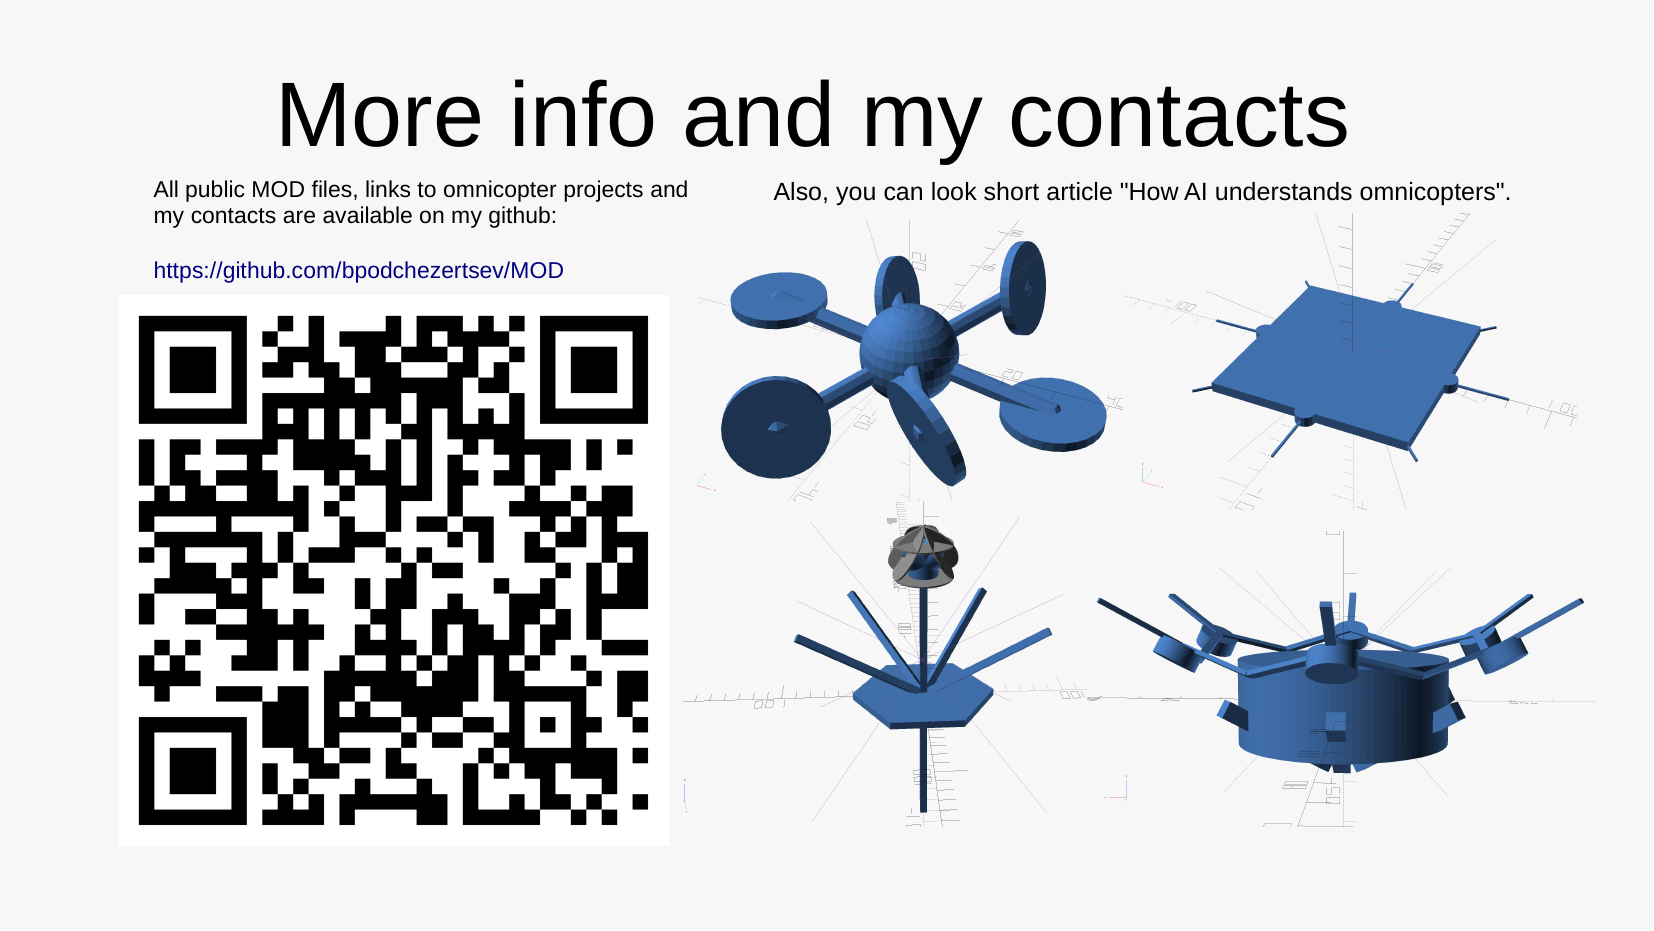

# More info and my contacts
All public MOD files, links to omnicopter projects and my contacts are available on my github:
https://github.com/bpodchezertsev/MOD
Also, you can look short article "How AI understands omnicopters".